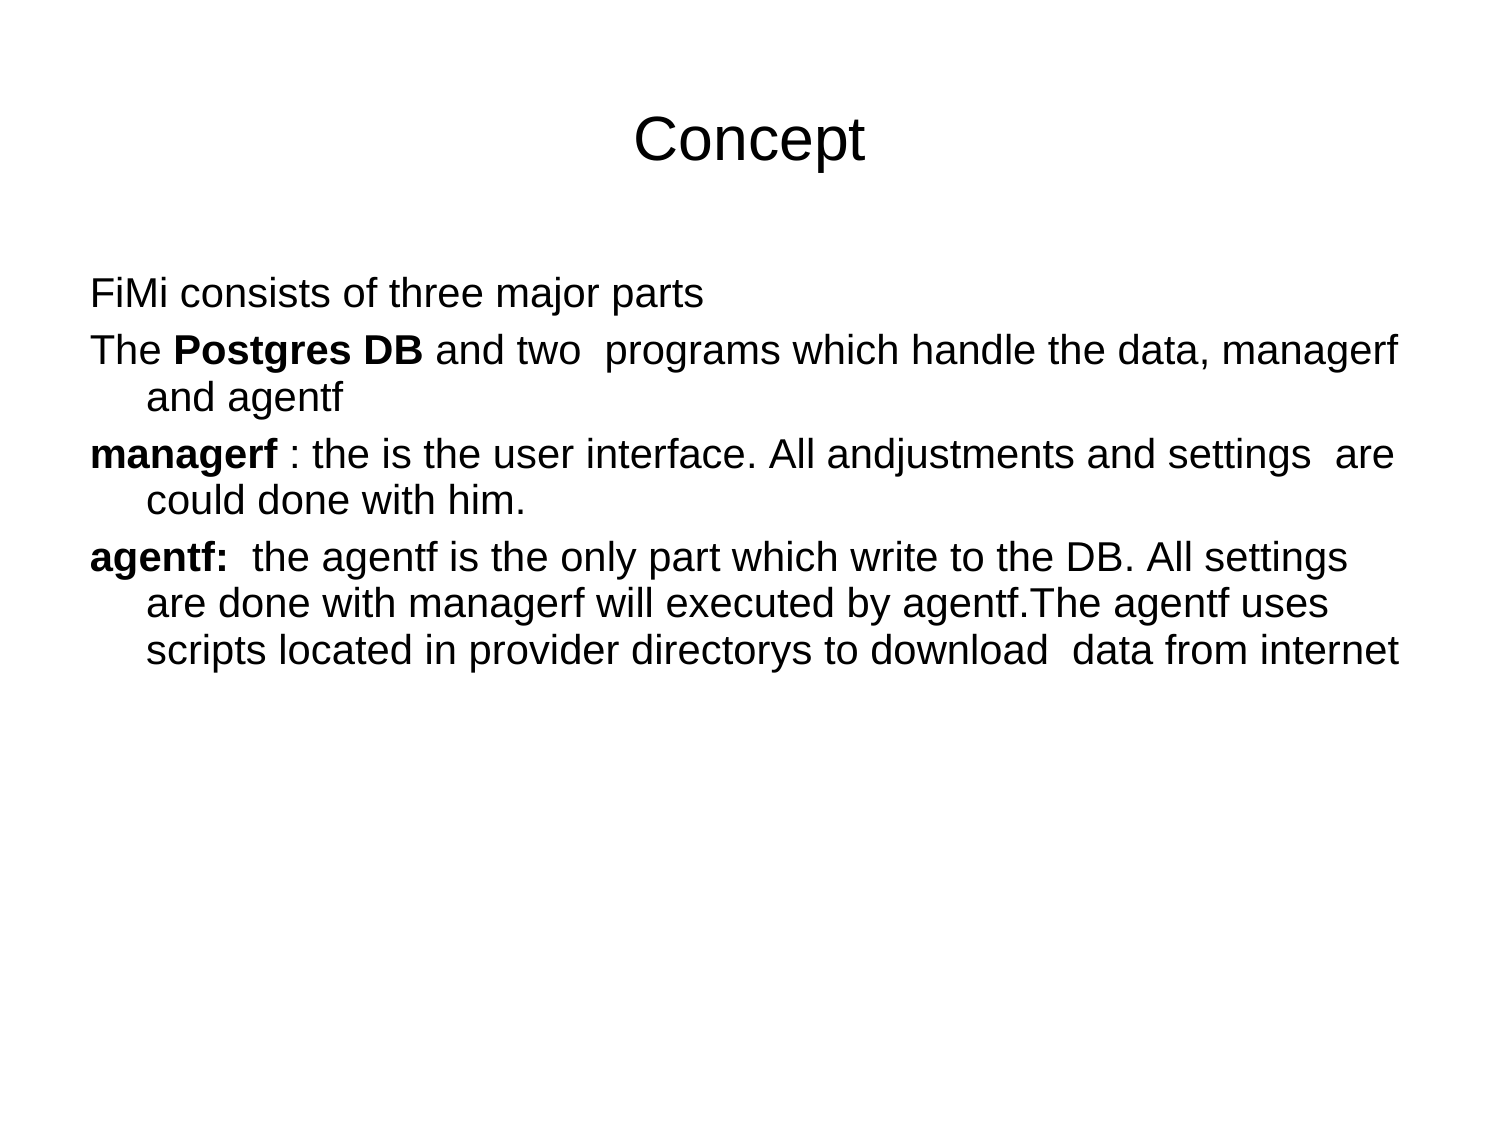

# Concept
FiMi consists of three major parts
The Postgres DB and two programs which handle the data, managerf and agentf
managerf : the is the user interface. All andjustments and settings are could done with him.
agentf: the agentf is the only part which write to the DB. All settings are done with managerf will executed by agentf.The agentf uses scripts located in provider directorys to download data from internet